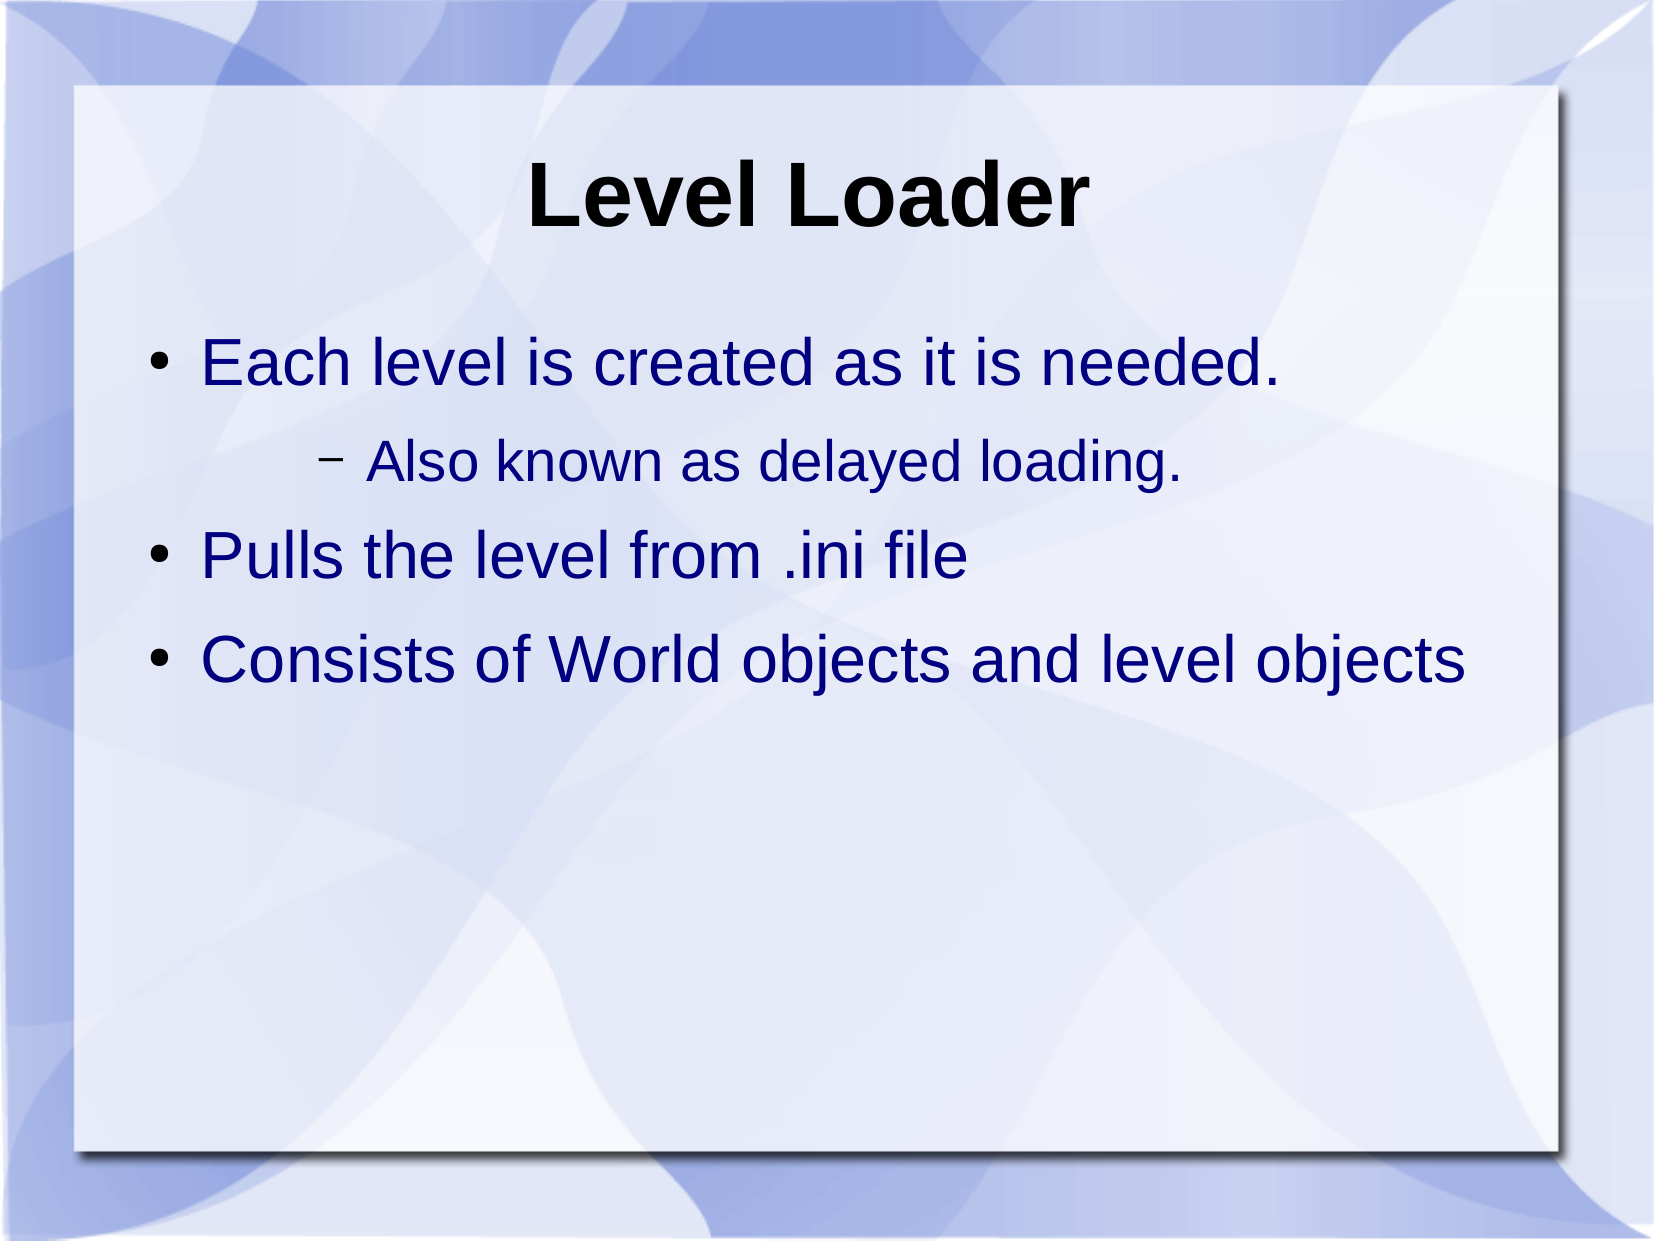

# Level Loader
Each level is created as it is needed.
Also known as delayed loading.
Pulls the level from .ini file
Consists of World objects and level objects